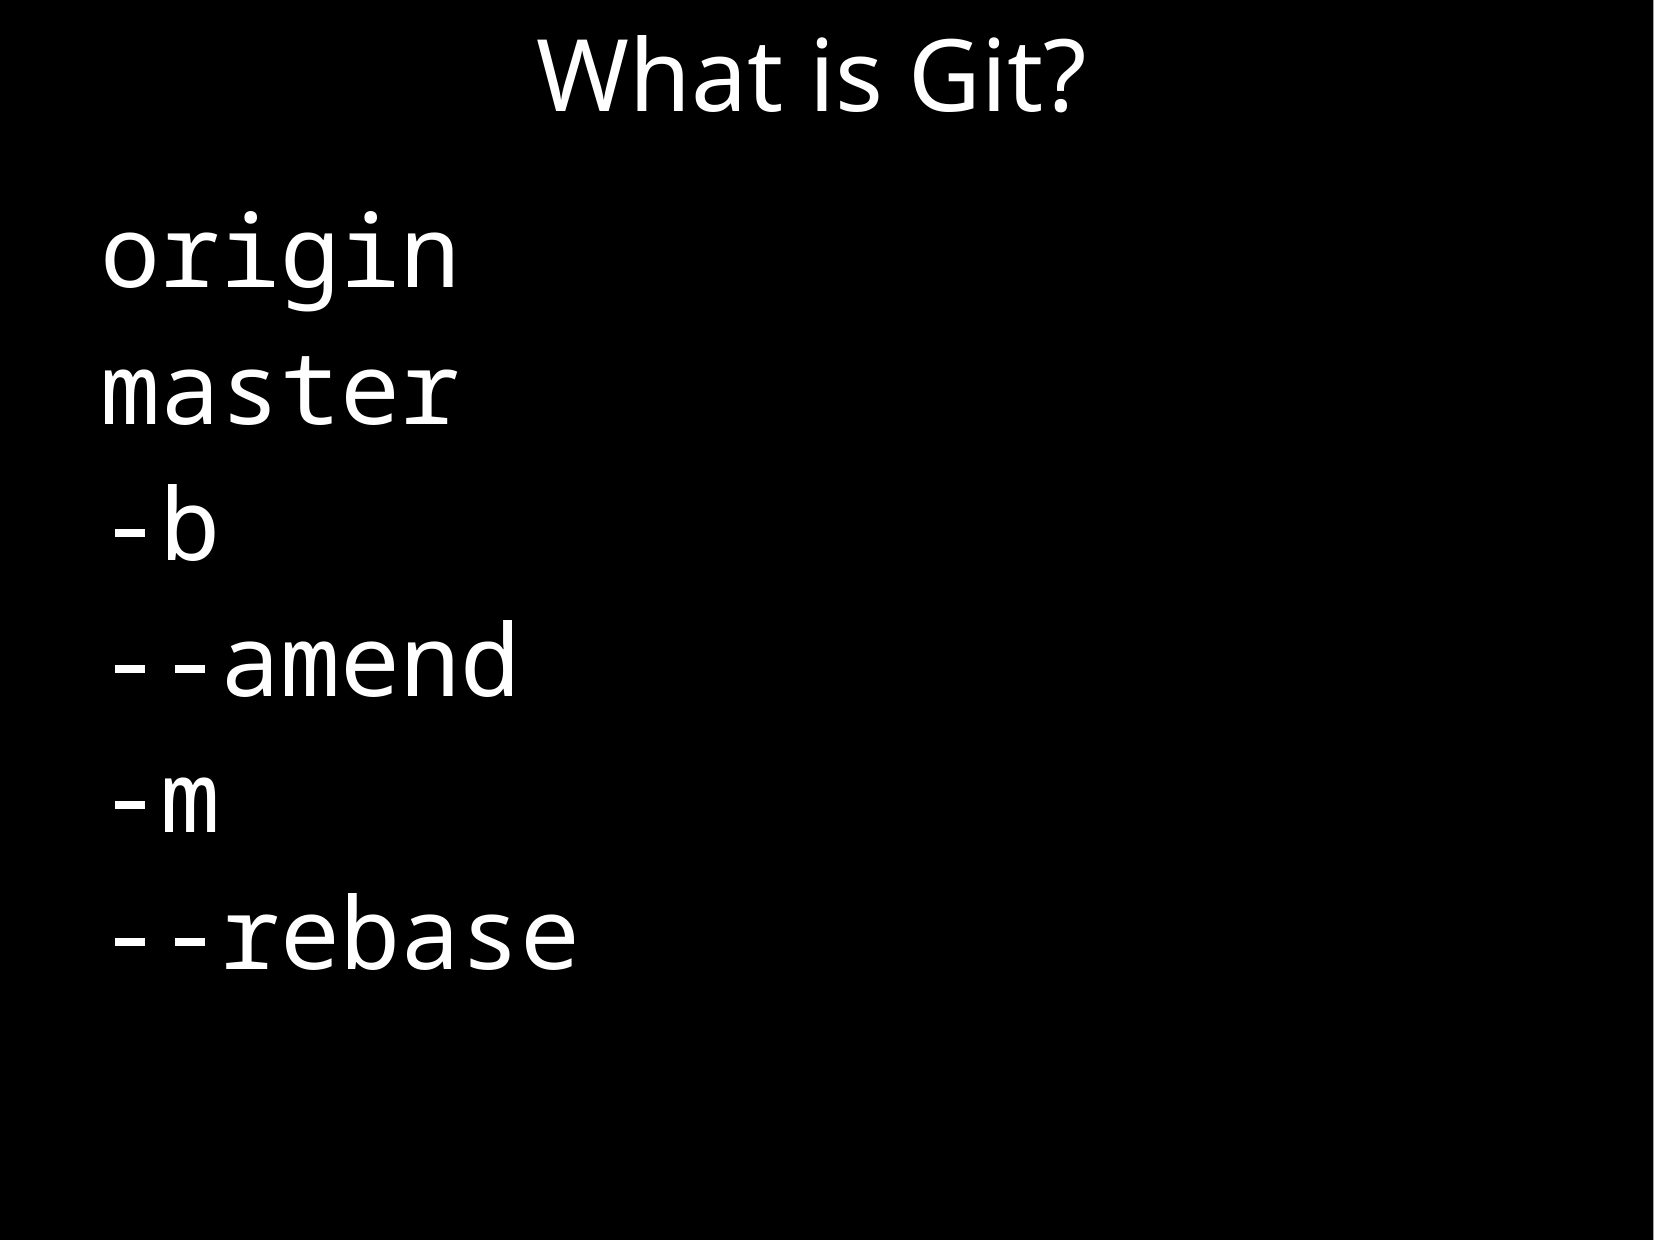

# What is Git?
origin
master
-b
--amend
-m
--rebase